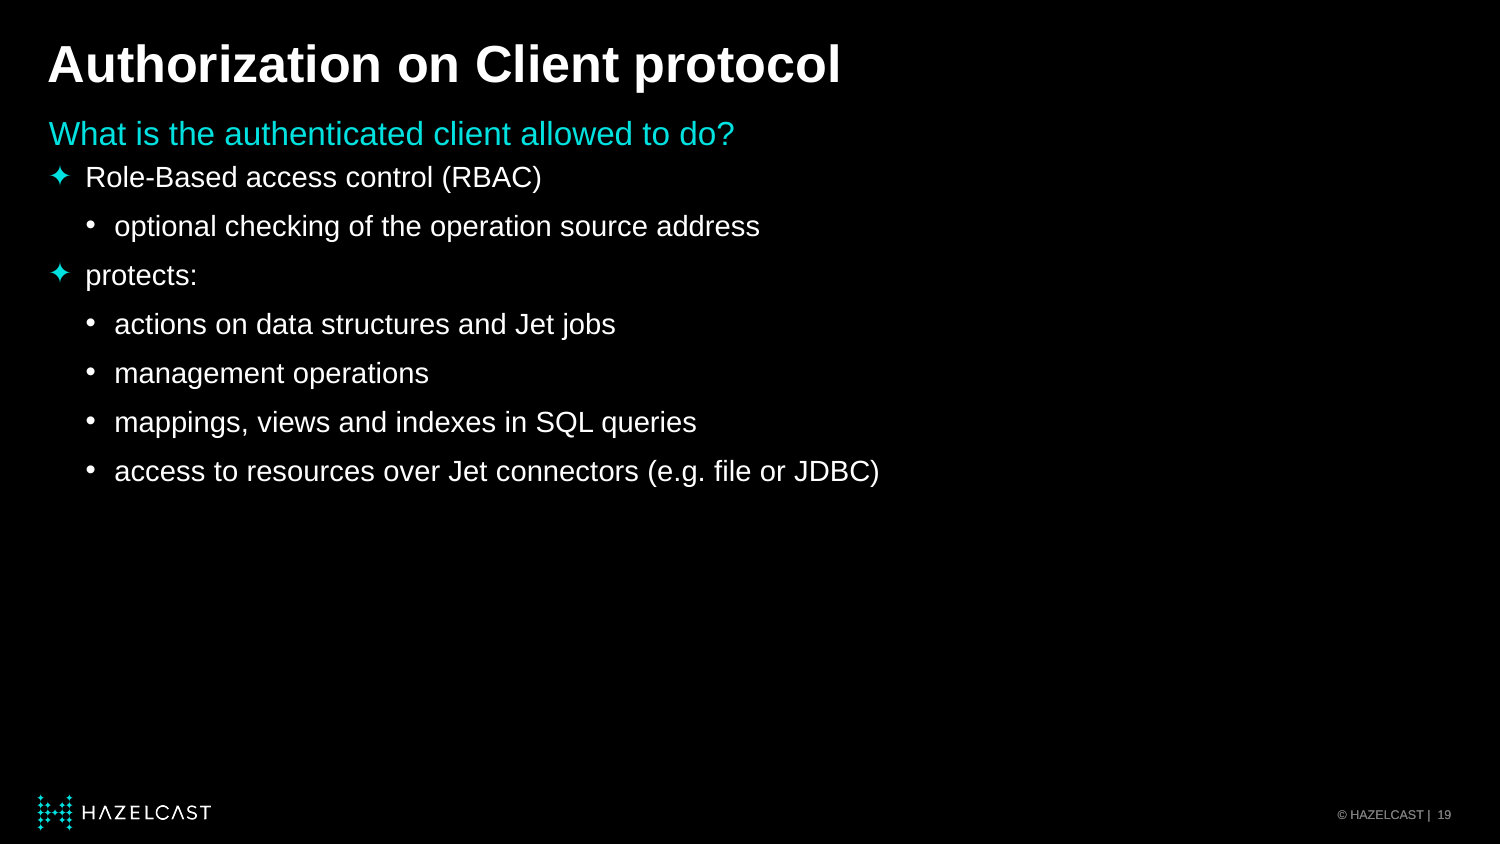

# Authorization on Client protocol
What is the authenticated client allowed to do?
Role-Based access control (RBAC)
optional checking of the operation source address
protects:
actions on data structures and Jet jobs
management operations
mappings, views and indexes in SQL queries
access to resources over Jet connectors (e.g. file or JDBC)